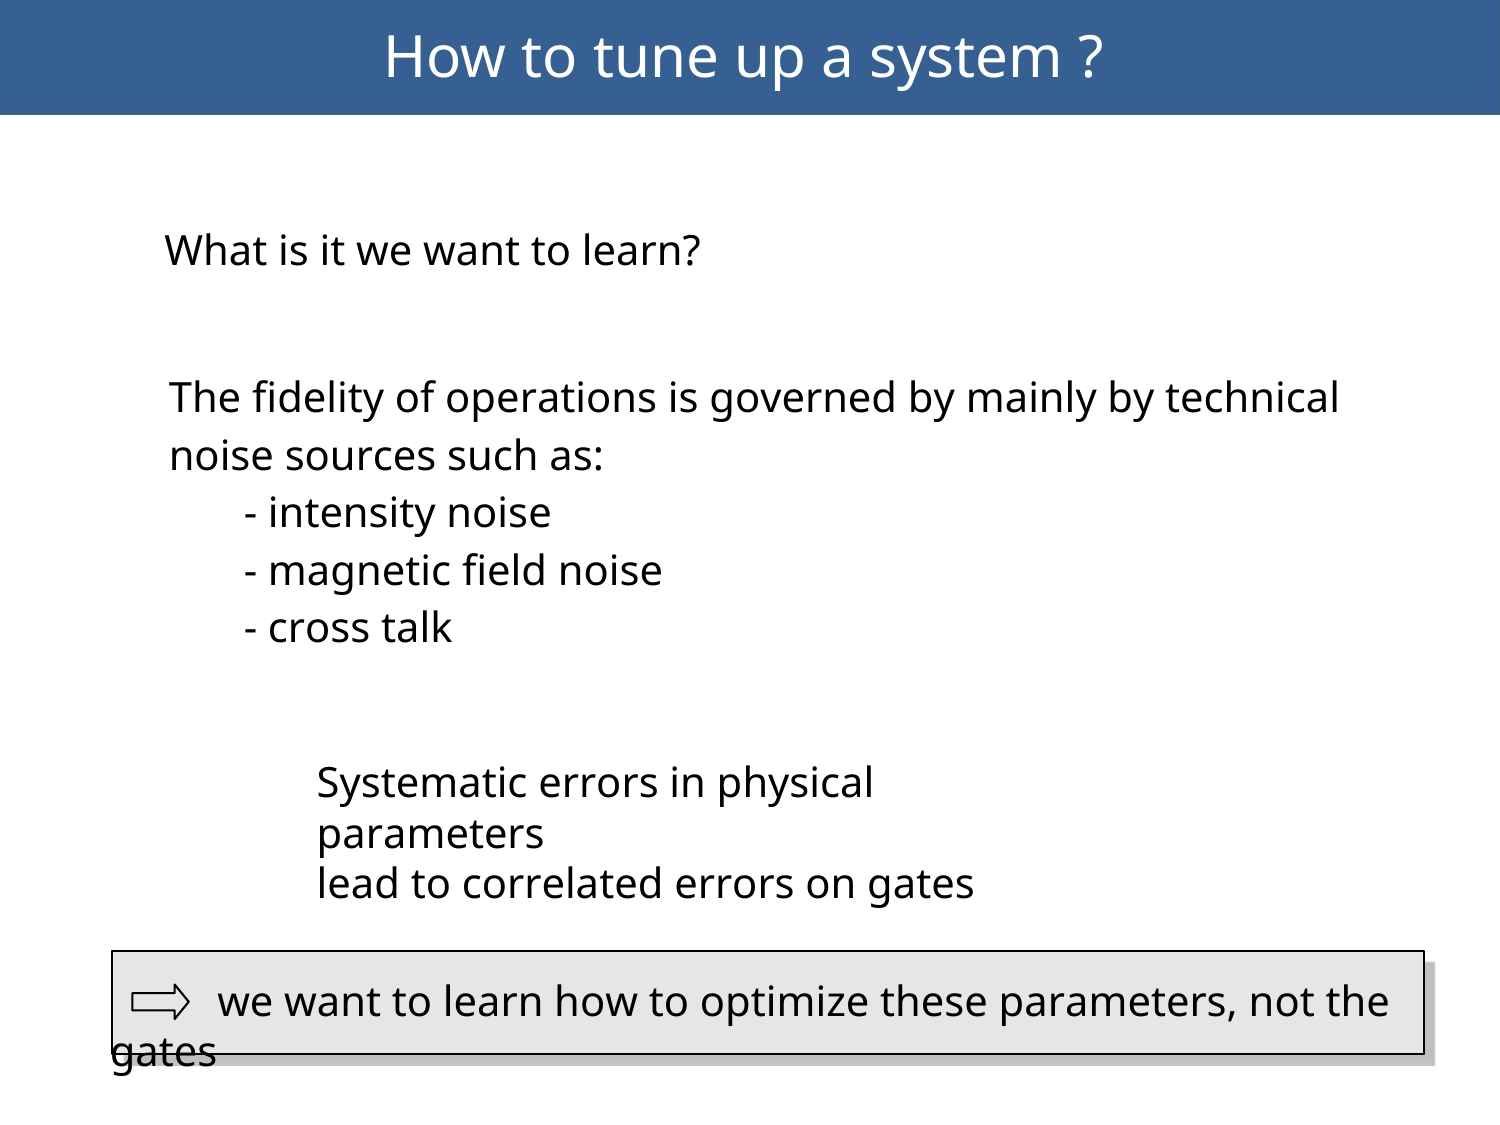

How to tune up a system ?
What is it we want to learn?
The fidelity of operations is governed by mainly by technical noise sources such as:
	- intensity noise
	- magnetic field noise
	- cross talk
Systematic errors in physical parameters
lead to correlated errors on gates
 we want to learn how to optimize these parameters, not the gates